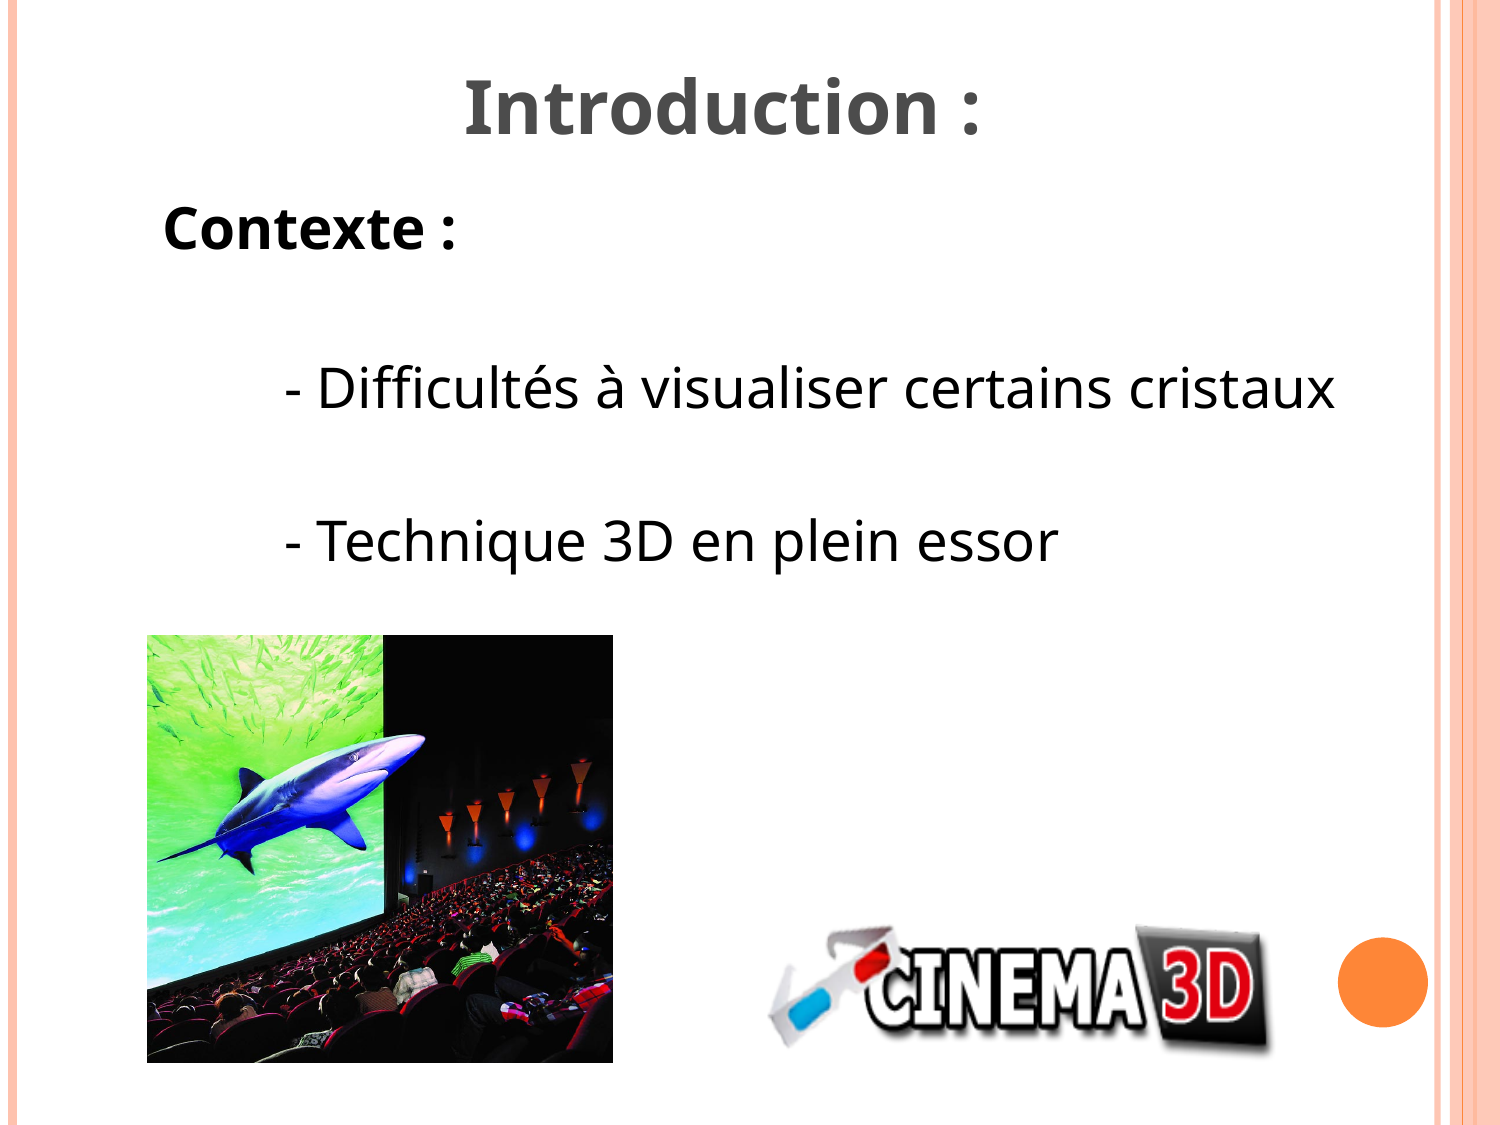

Introduction :
Contexte :
- Difficultés à visualiser certains cristaux
- Technique 3D en plein essor